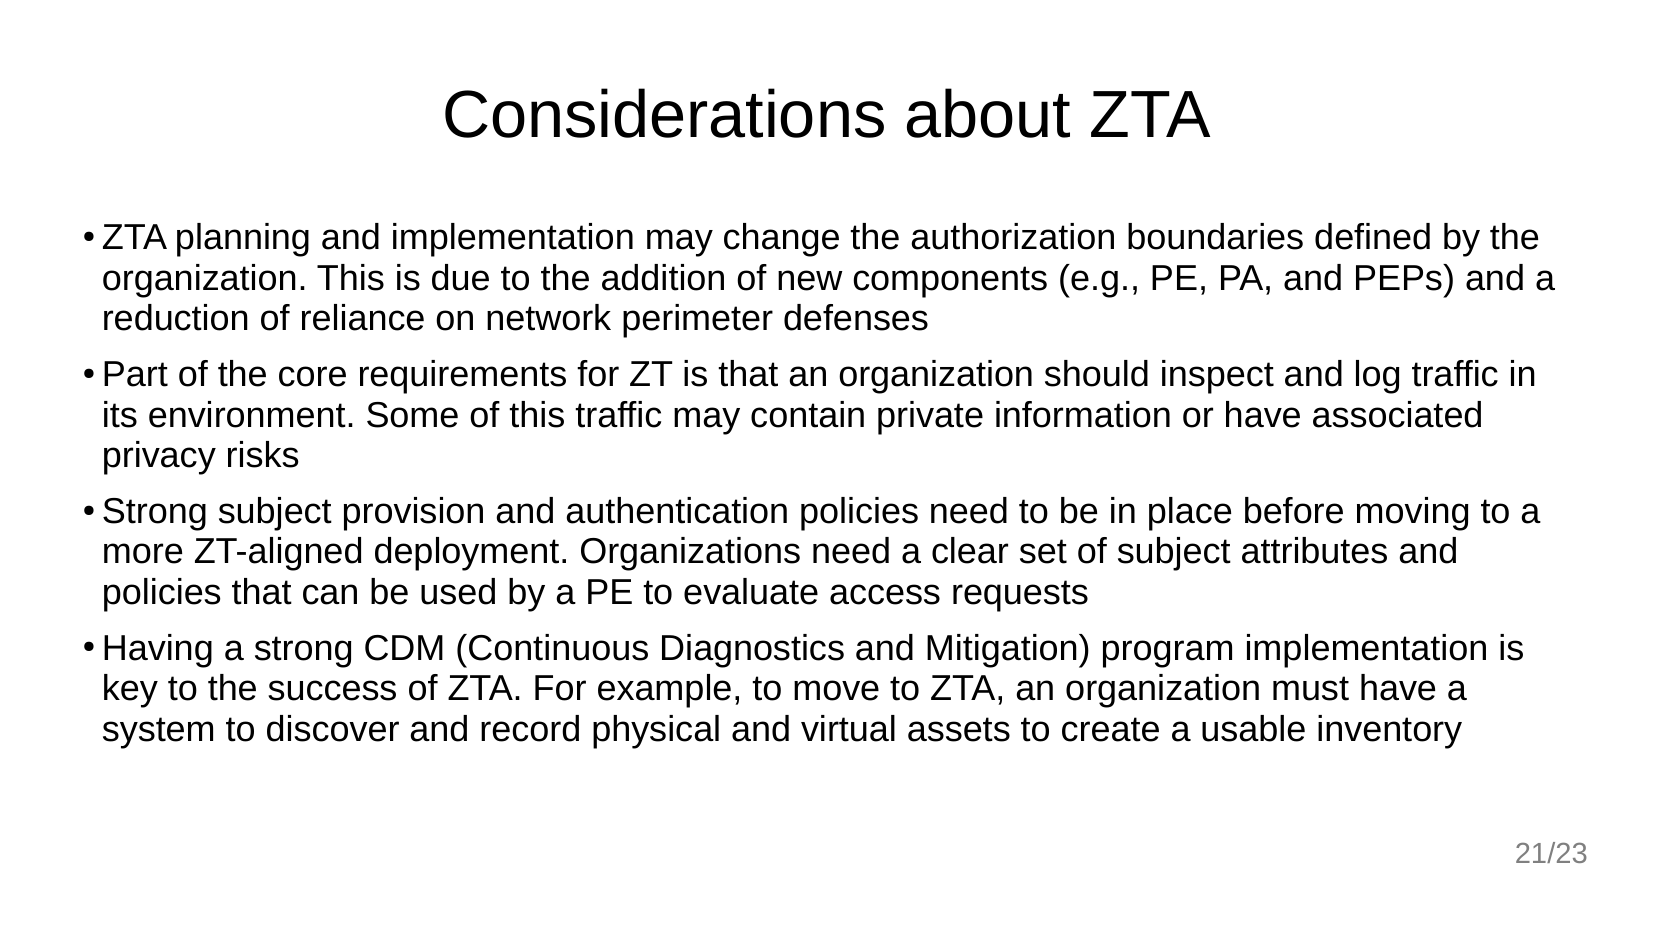

# Considerations about ZTA
ZTA planning and implementation may change the authorization boundaries defined by the organization. This is due to the addition of new components (e.g., PE, PA, and PEPs) and a reduction of reliance on network perimeter defenses
Part of the core requirements for ZT is that an organization should inspect and log traffic in its environment. Some of this traffic may contain private information or have associated privacy risks
Strong subject provision and authentication policies need to be in place before moving to a more ZT-aligned deployment. Organizations need a clear set of subject attributes and policies that can be used by a PE to evaluate access requests
Having a strong CDM (Continuous Diagnostics and Mitigation) program implementation is key to the success of ZTA. For example, to move to ZTA, an organization must have a system to discover and record physical and virtual assets to create a usable inventory